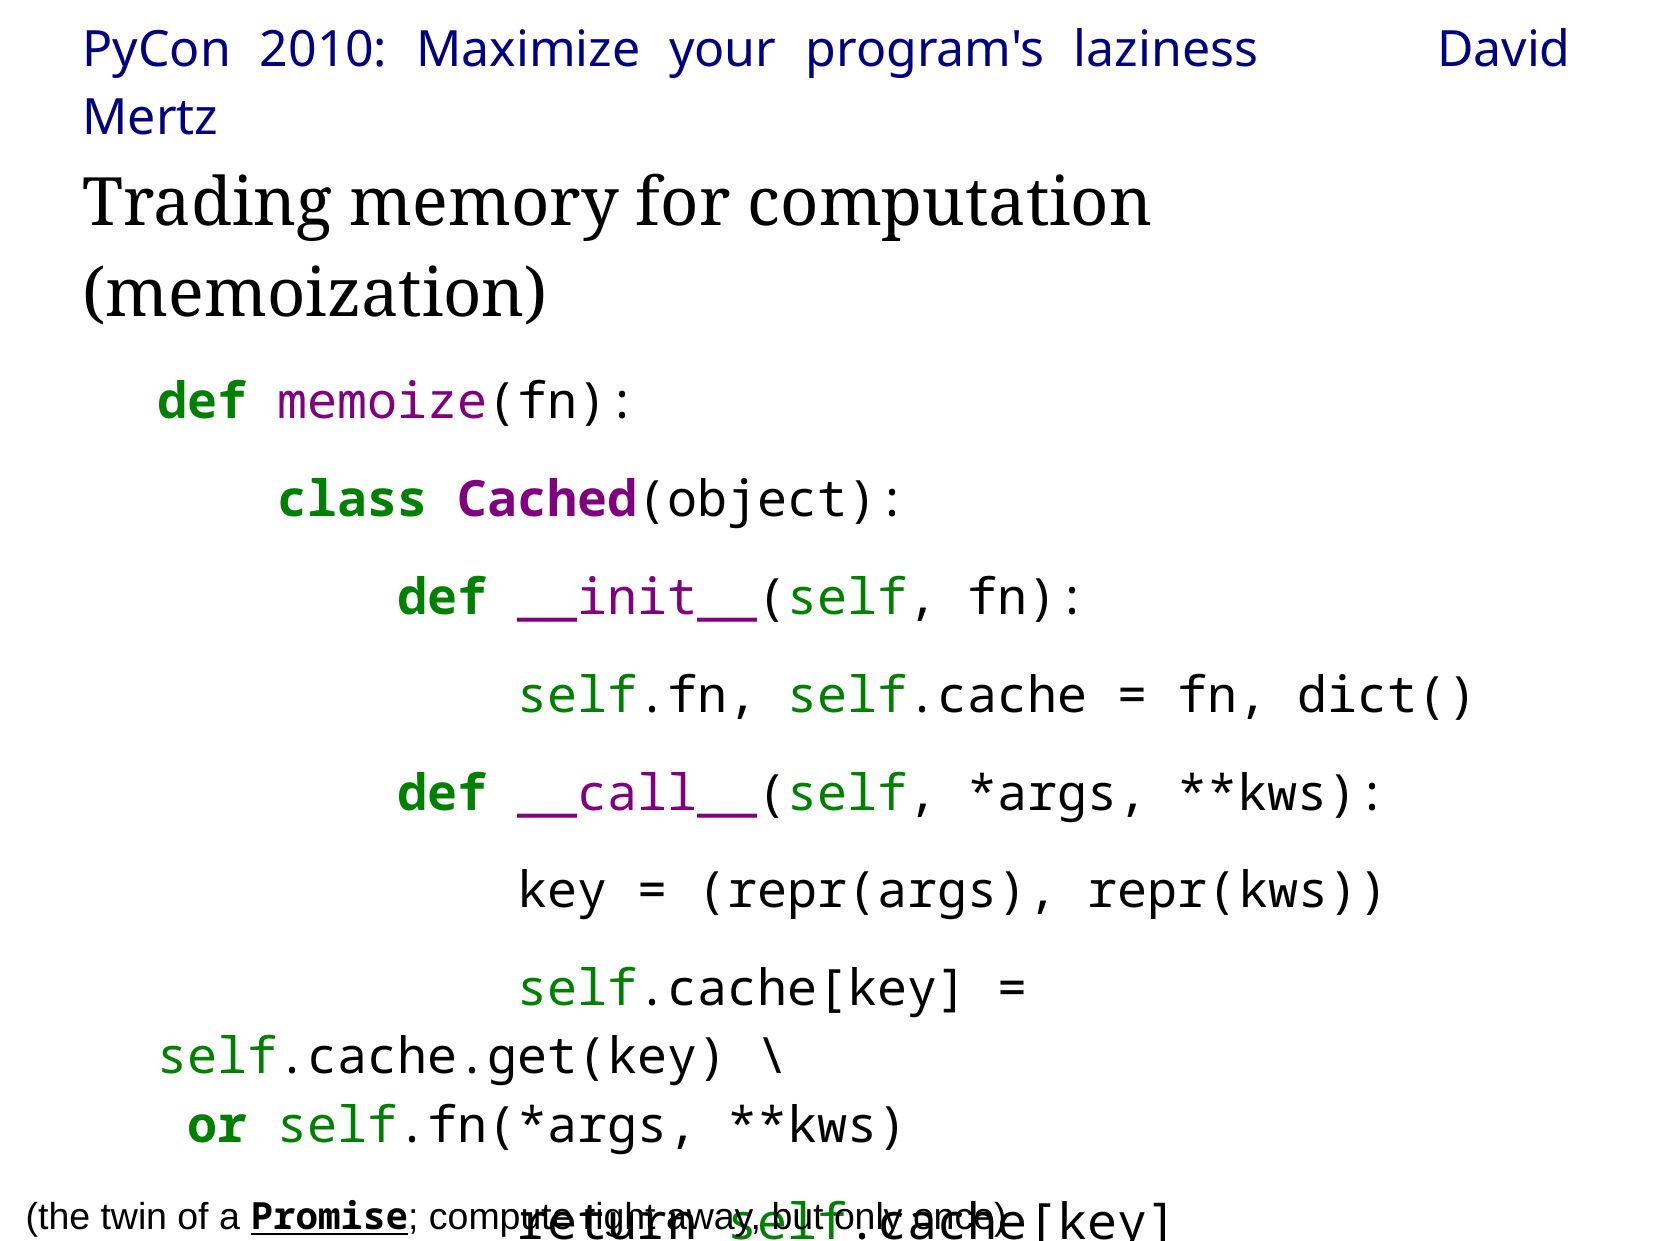

PyCon 2010: Maximize your program's laziness			David Mertz
Trading memory for computation (memoization)
def memoize(fn):
 class Cached(object):
 def __init__(self, fn):
 self.fn, self.cache = fn, dict()
 def __call__(self, *args, **kws):
 key = (repr(args), repr(kws))
 self.cache[key] = self.cache.get(key) \ or self.fn(*args, **kws)
 return self.cache[key]
 return Cached(fn)
#
(the twin of a Promise; compute right away, but only once)